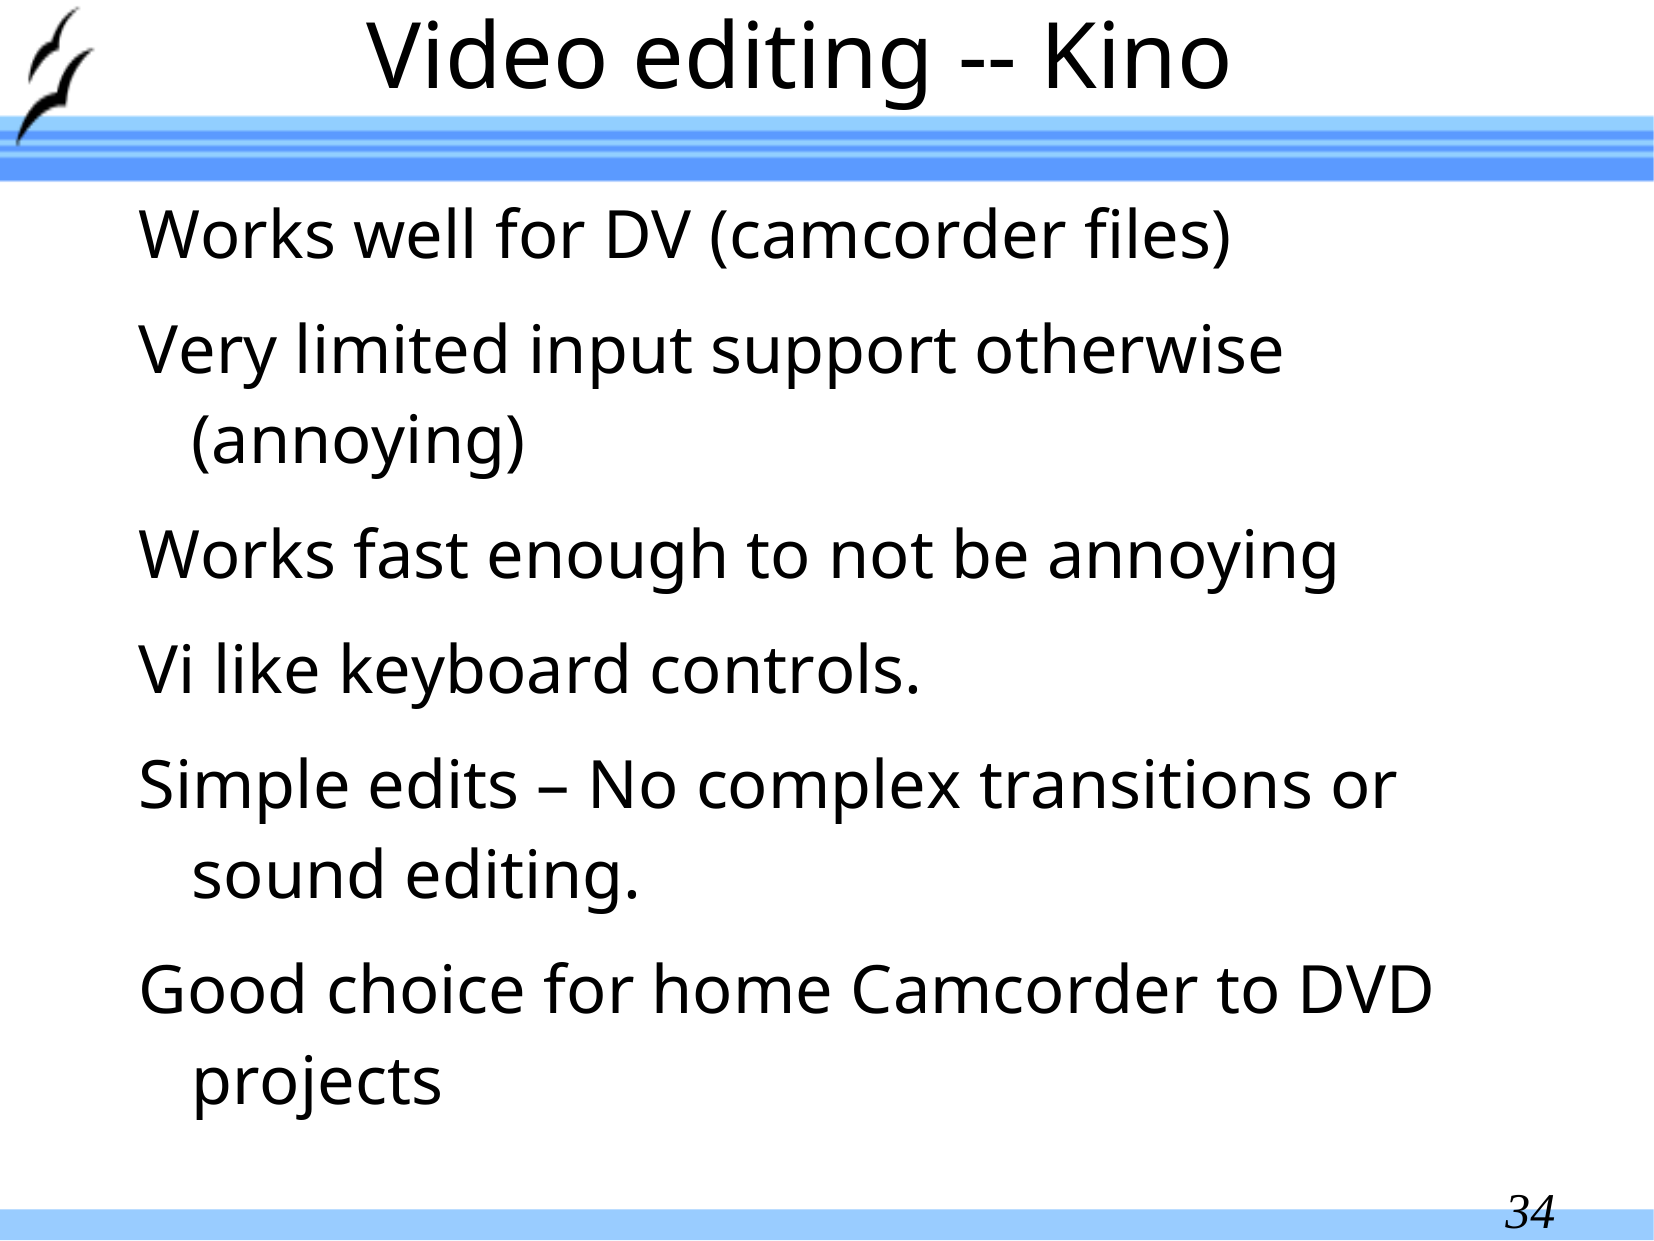

# Video editing -- Kino
Works well for DV (camcorder files)
Very limited input support otherwise (annoying)
Works fast enough to not be annoying
Vi like keyboard controls.
Simple edits – No complex transitions or sound editing.
Good choice for home Camcorder to DVD projects